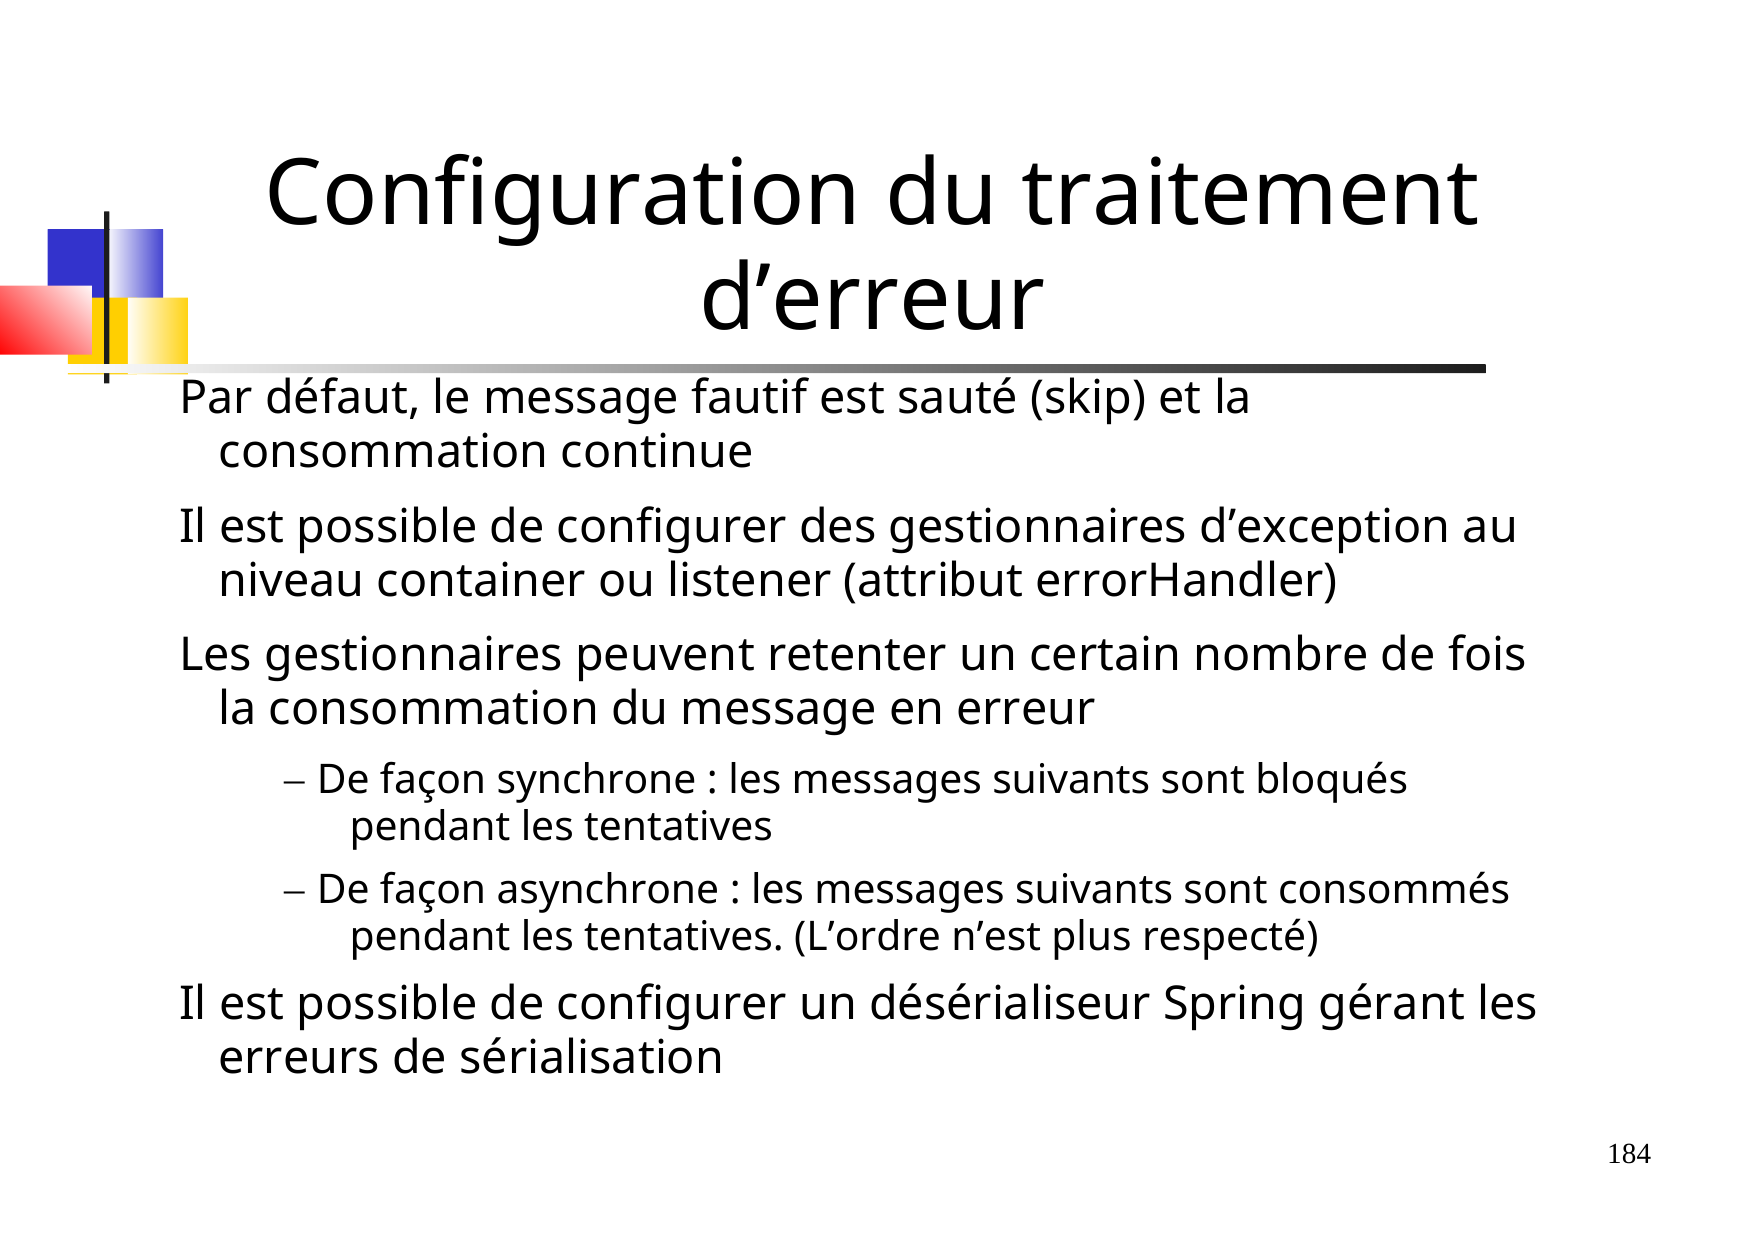

# Configuration du traitement d’erreur
Par défaut, le message fautif est sauté (skip) et la consommation continue
Il est possible de configurer des gestionnaires d’exception au niveau container ou listener (attribut errorHandler)
Les gestionnaires peuvent retenter un certain nombre de fois la consommation du message en erreur
De façon synchrone : les messages suivants sont bloqués pendant les tentatives
De façon asynchrone : les messages suivants sont consommés pendant les tentatives. (L’ordre n’est plus respecté)
Il est possible de configurer un désérialiseur Spring gérant les erreurs de sérialisation